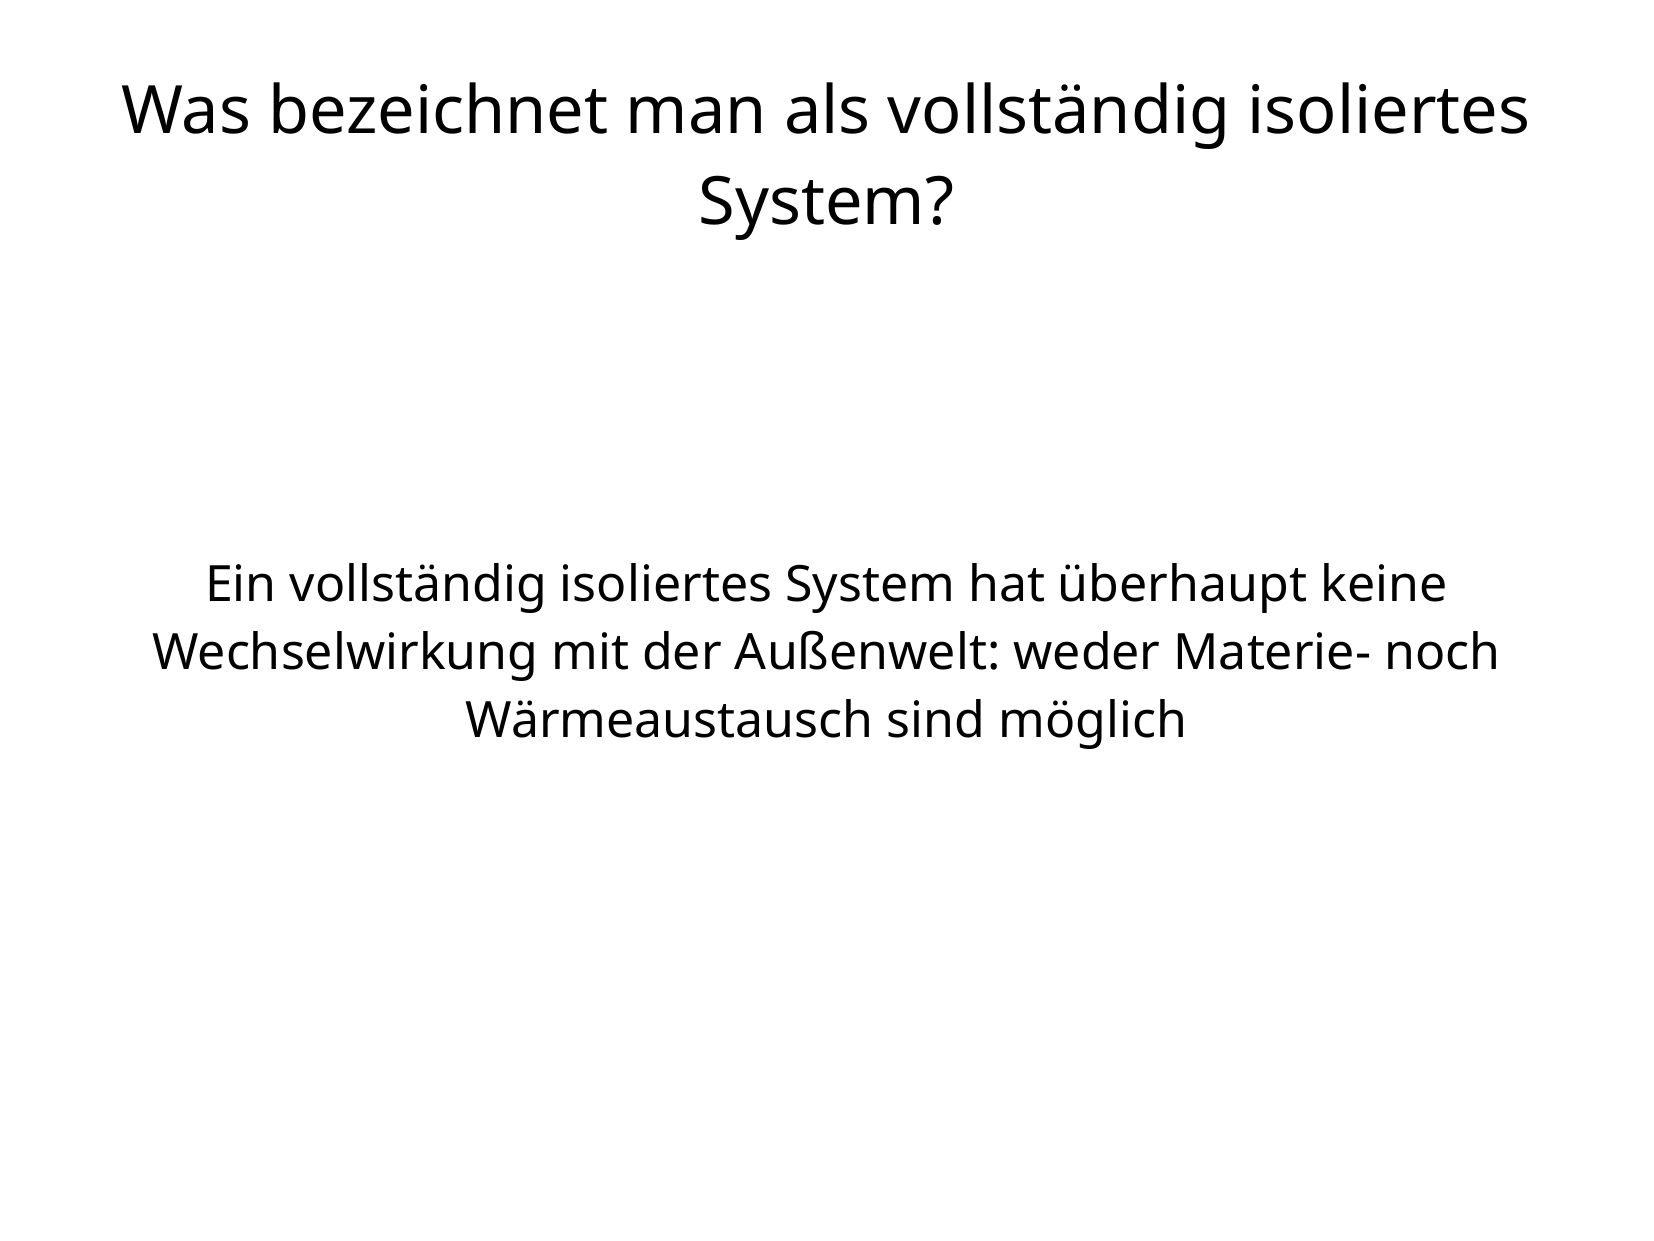

# Was bezeichnet man als vollständig isoliertes System?
Ein vollständig isoliertes System hat überhaupt keine Wechselwirkung mit der Außenwelt: weder Materie- noch Wärmeaustausch sind möglich